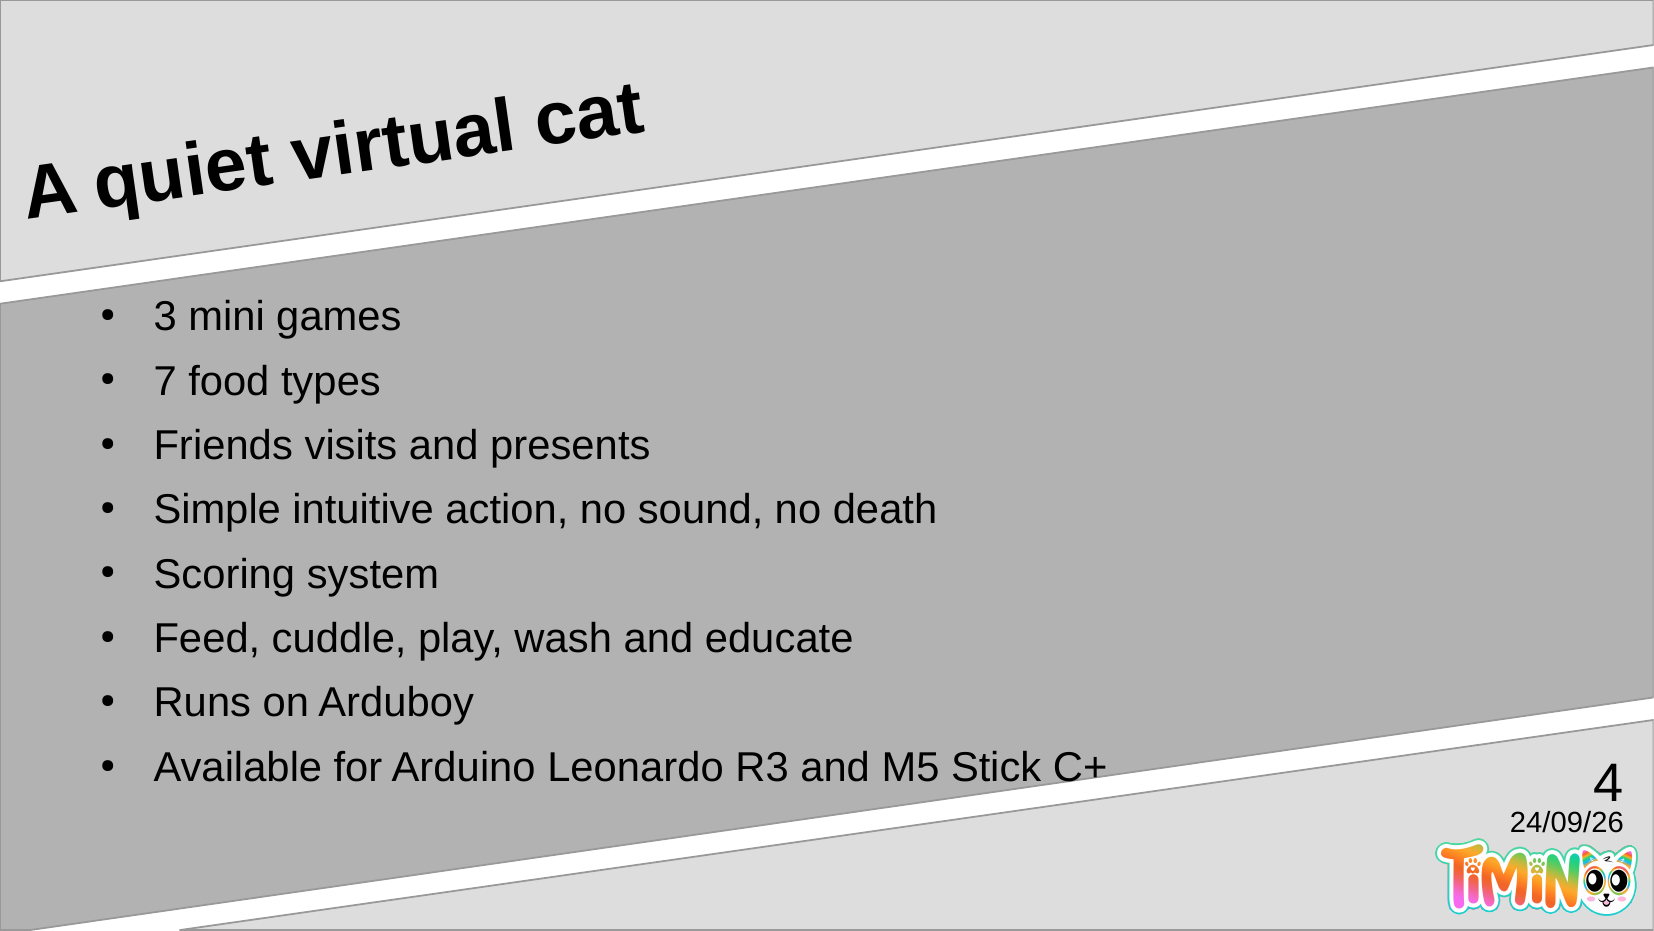

# A quiet virtual cat
3 mini games
7 food types
Friends visits and presents
Simple intuitive action, no sound, no death
Scoring system
Feed, cuddle, play, wash and educate
Runs on Arduboy
Available for Arduino Leonardo R3 and M5 Stick C+
4